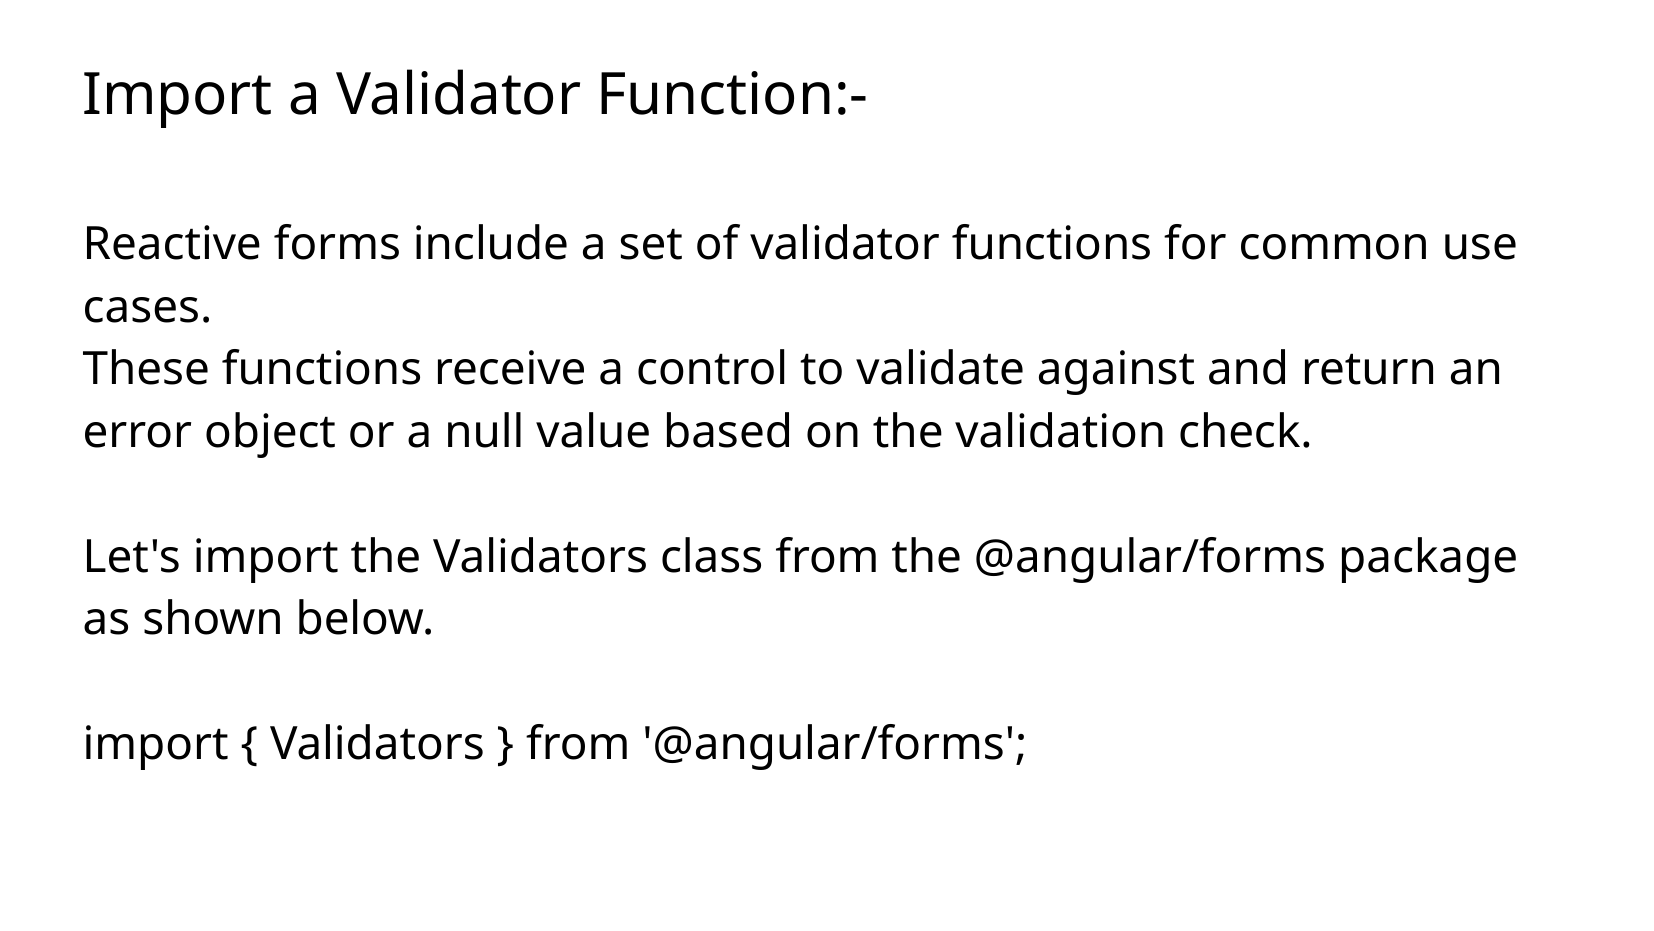

# Import a Validator Function:-
Reactive forms include a set of validator functions for common use cases.
These functions receive a control to validate against and return an error object or a null value based on the validation check.
Let's import the Validators class from the @angular/forms package as shown below.
import { Validators } from '@angular/forms';